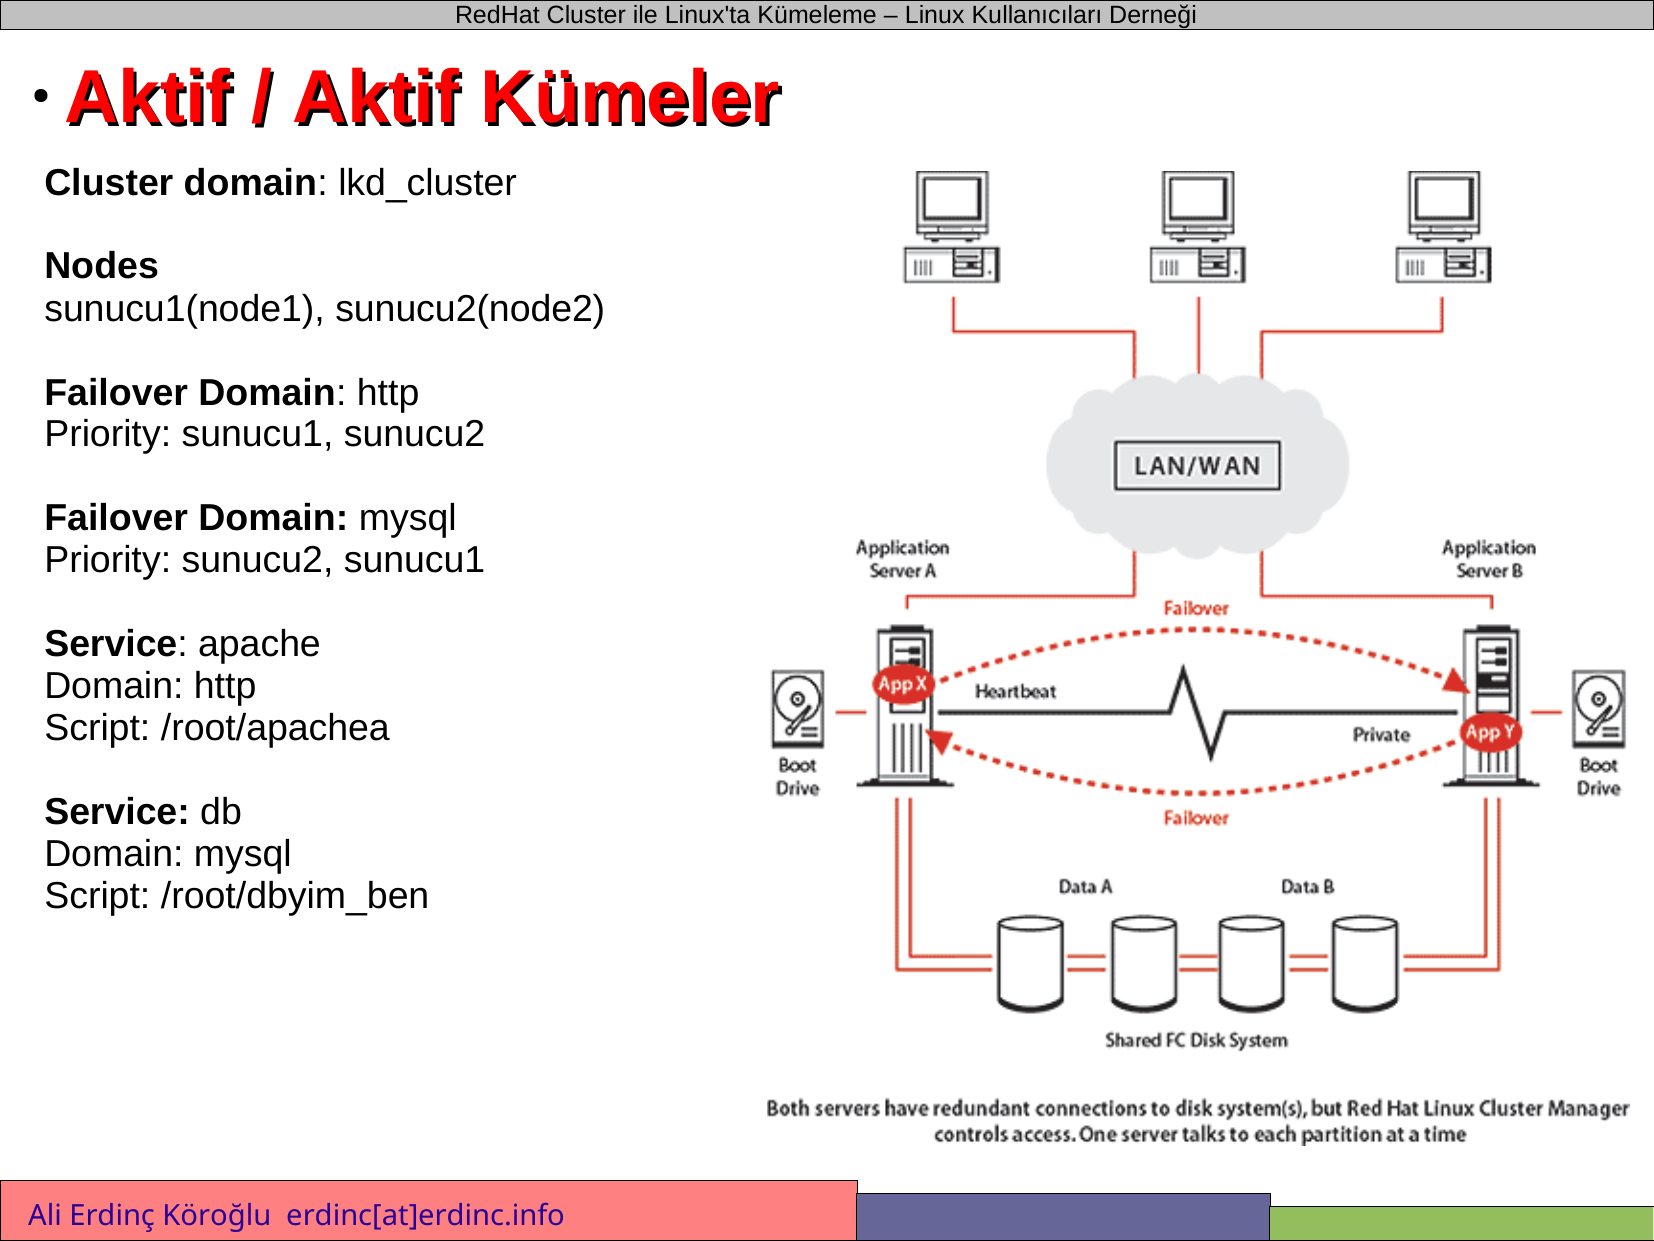

RedHat Cluster ile Linux'ta Kümeleme – Linux Kullanıcıları Derneği
 Aktif / Aktif Kümeler
Cluster domain: lkd_cluster
Nodes
sunucu1(node1), sunucu2(node2)
Failover Domain: http
Priority: sunucu1, sunucu2
Failover Domain: mysql
Priority: sunucu2, sunucu1
Service: apache
Domain: http
Script: /root/apachea
Service: db
Domain: mysql
Script: /root/dbyim_ben
Ali Erdinç Köroğlu erdinc[at]erdinc.info http://www.erdinc.info